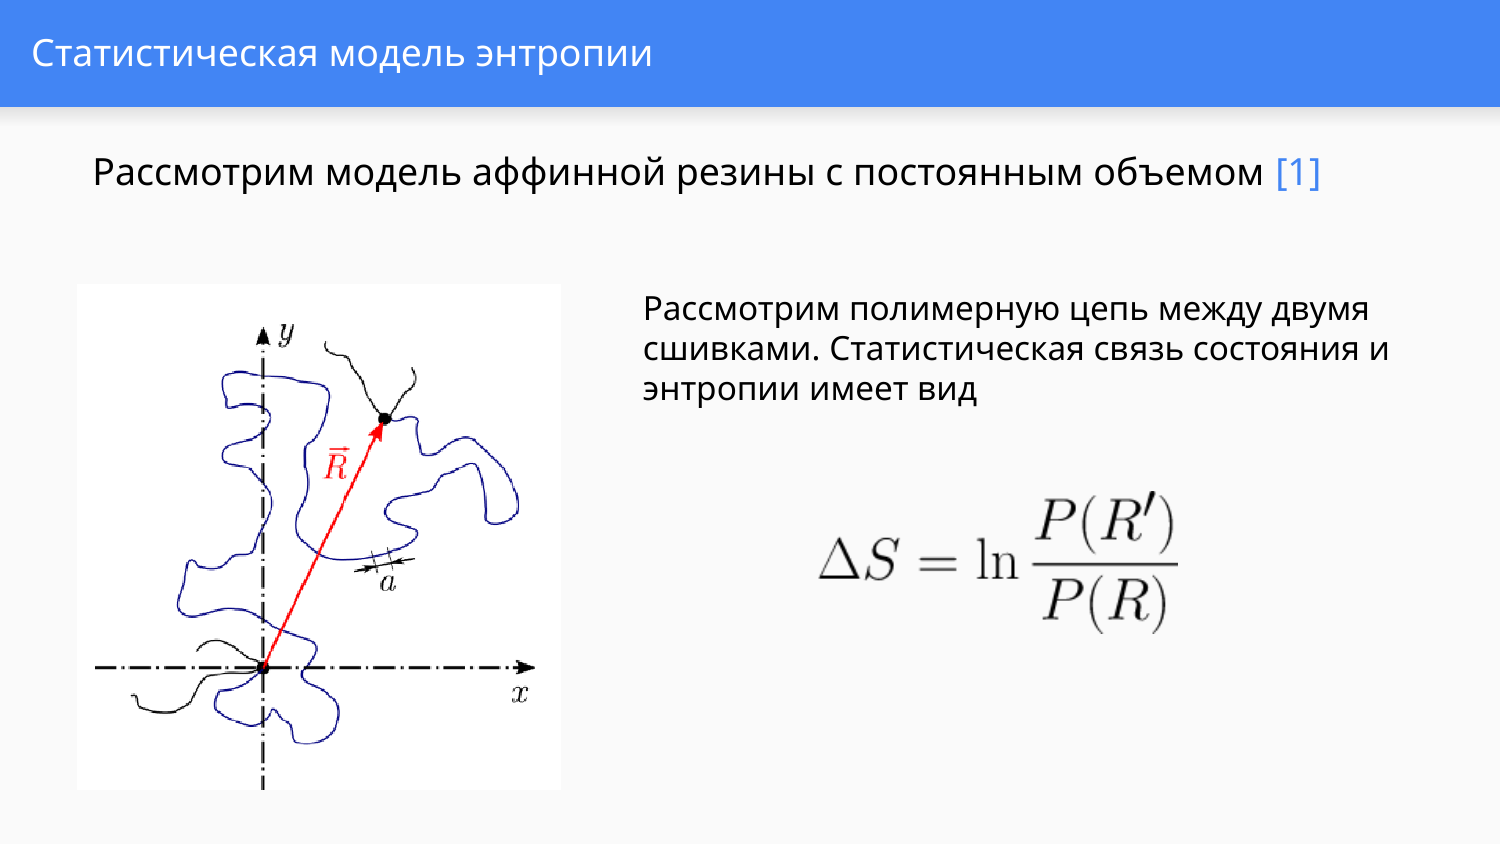

# Статистическая модель энтропии
Рассмотрим модель аффинной резины с постоянным объемом [1]
Рассмотрим полимерную цепь между двумя сшивками. Статистическая связь состояния и энтропии имеет вид